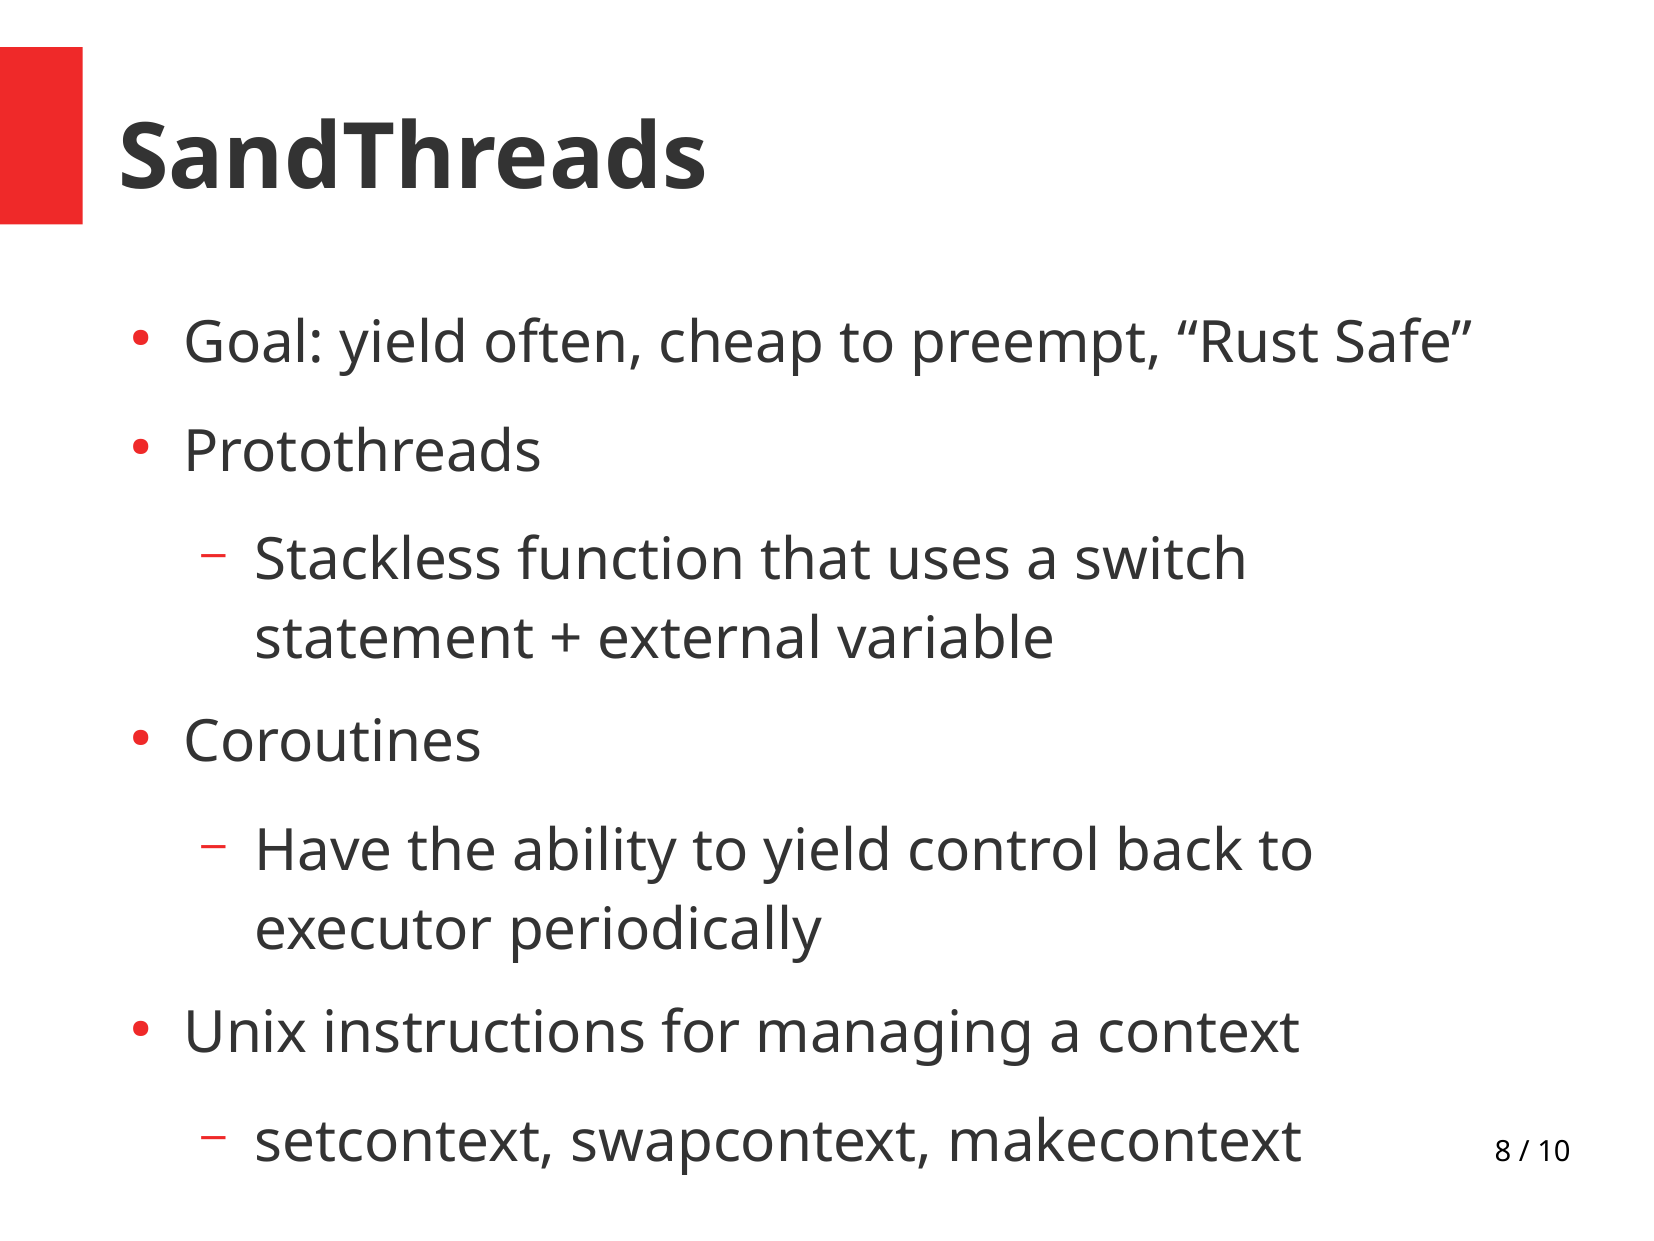

# SandThreads
Goal: yield often, cheap to preempt, “Rust Safe”
Protothreads
Stackless function that uses a switch statement + external variable
Coroutines
Have the ability to yield control back to executor periodically
Unix instructions for managing a context
setcontext, swapcontext, makecontext
8